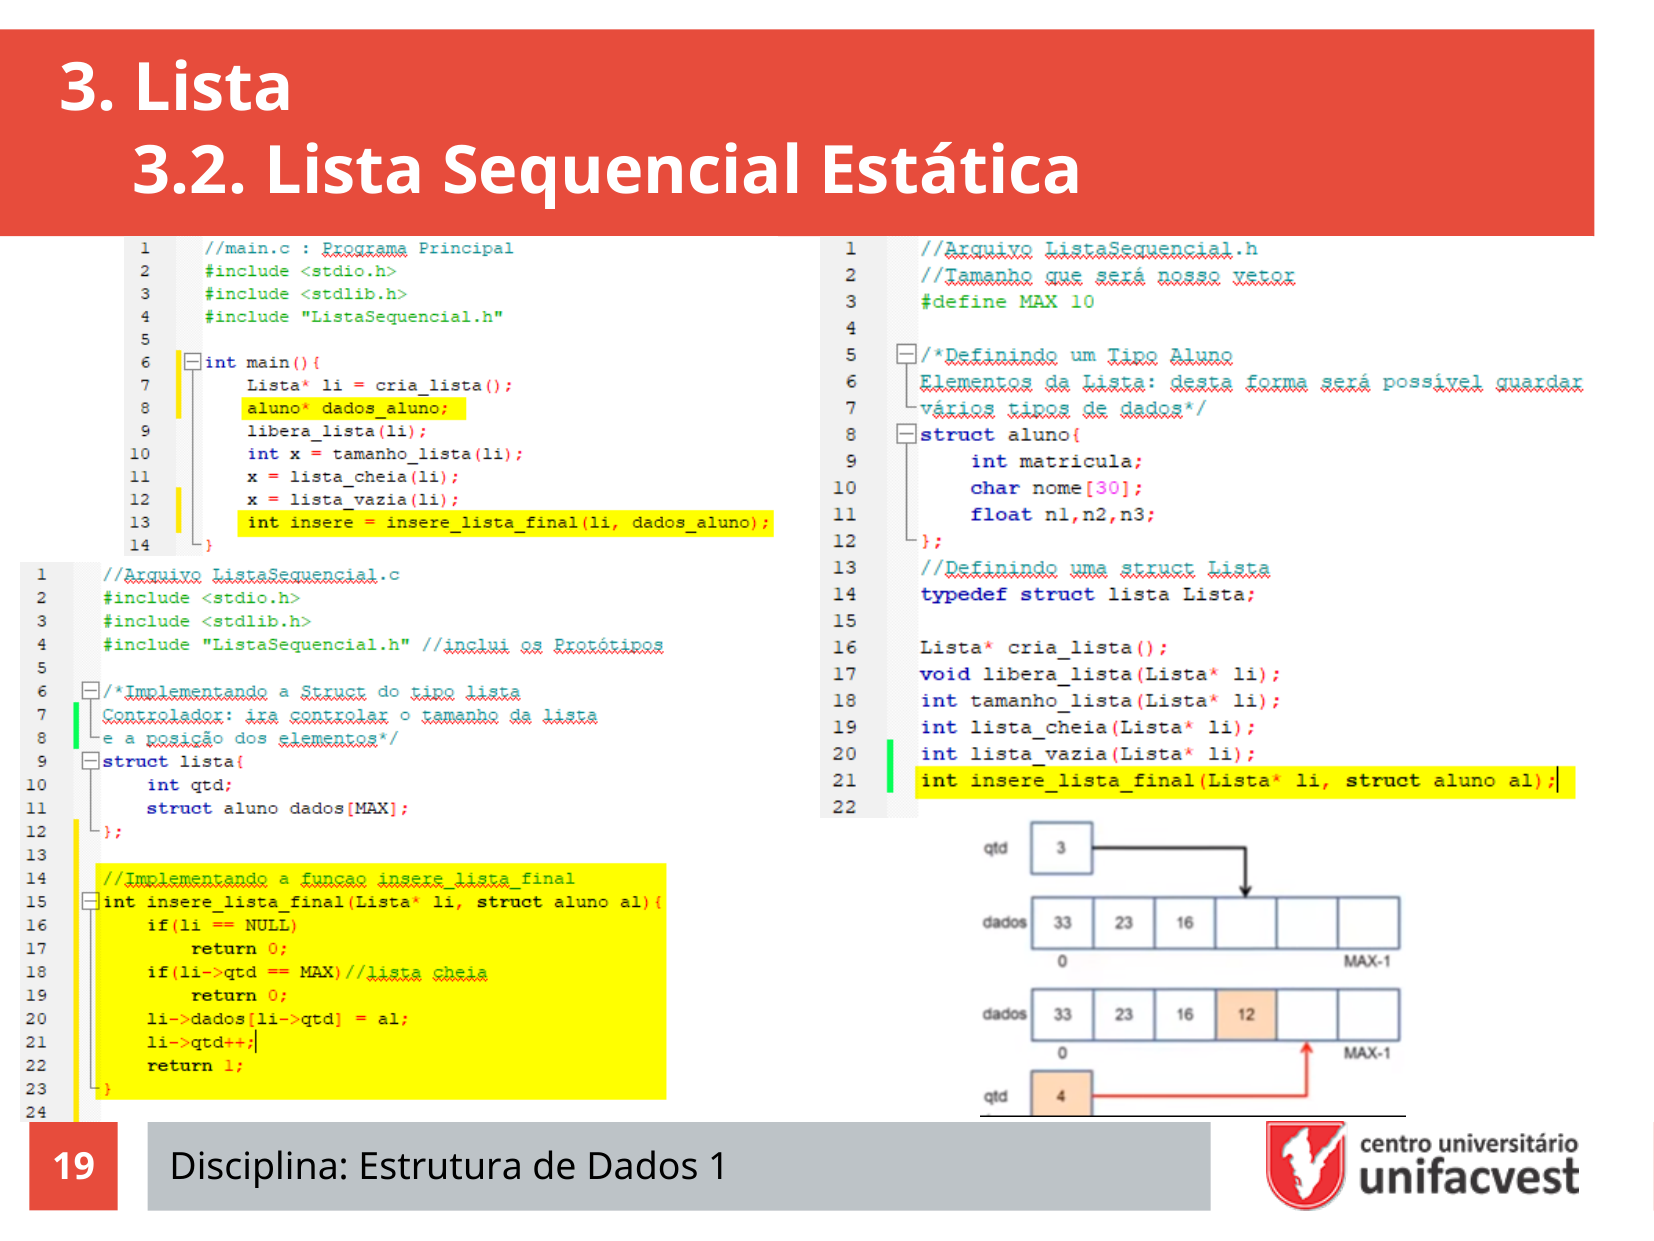

# 3. Lista 3.2. Lista Sequencial Estática
19
Disciplina: Estrutura de Dados 1